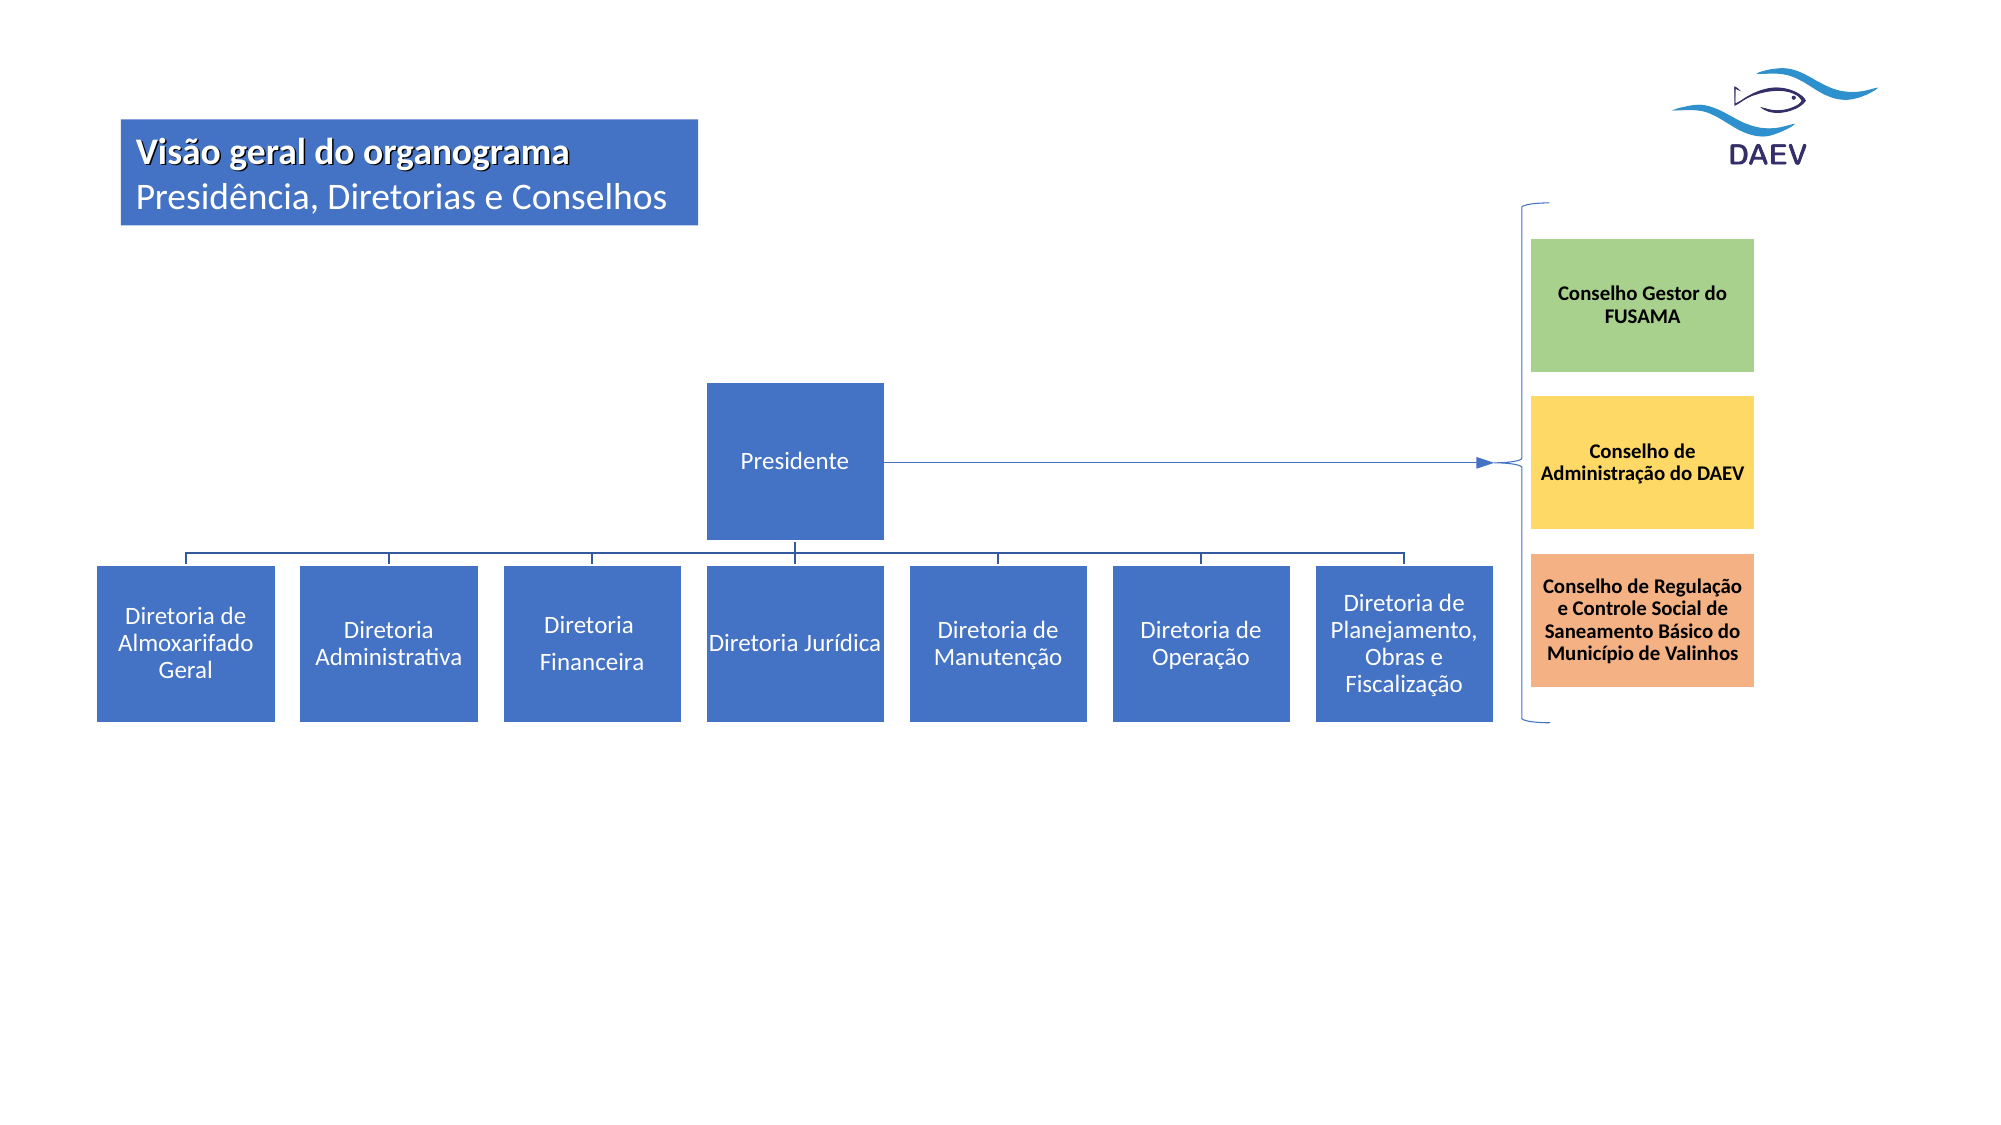

Presidente
Diretoria de Almoxarifado Geral
Diretoria Administrativa
Diretoria
Financeira
Diretoria Jurídica
Diretoria de Manutenção
Diretoria de Operação
Diretoria de Planejamento, Obras e Fiscalização
Visão geral do organograma
Presidência, Diretorias e Conselhos
Conselho Gestor do FUSAMA
Conselho de Administração do DAEV
Conselho de Regulação e Controle Social de Saneamento Básico do Município de Valinhos